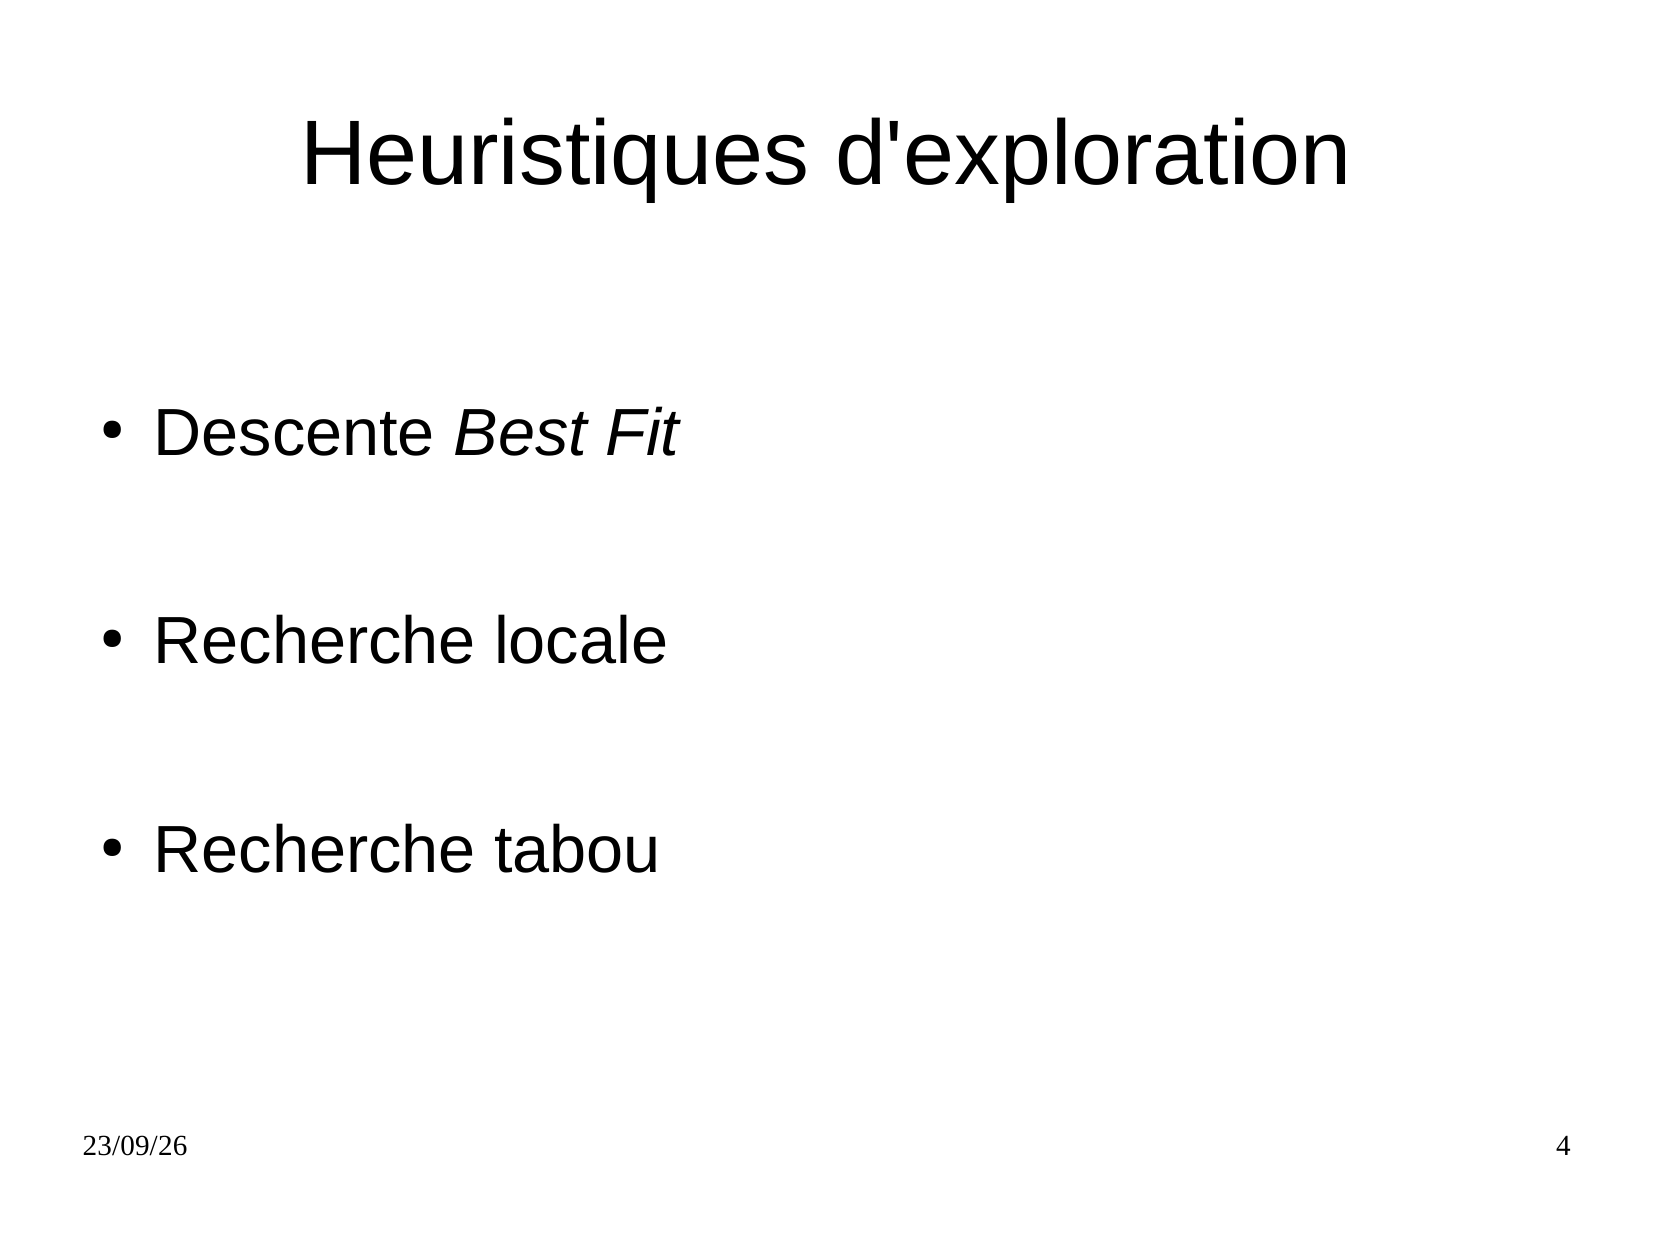

# Heuristiques d'exploration
Descente Best Fit
Recherche locale
Recherche tabou
4